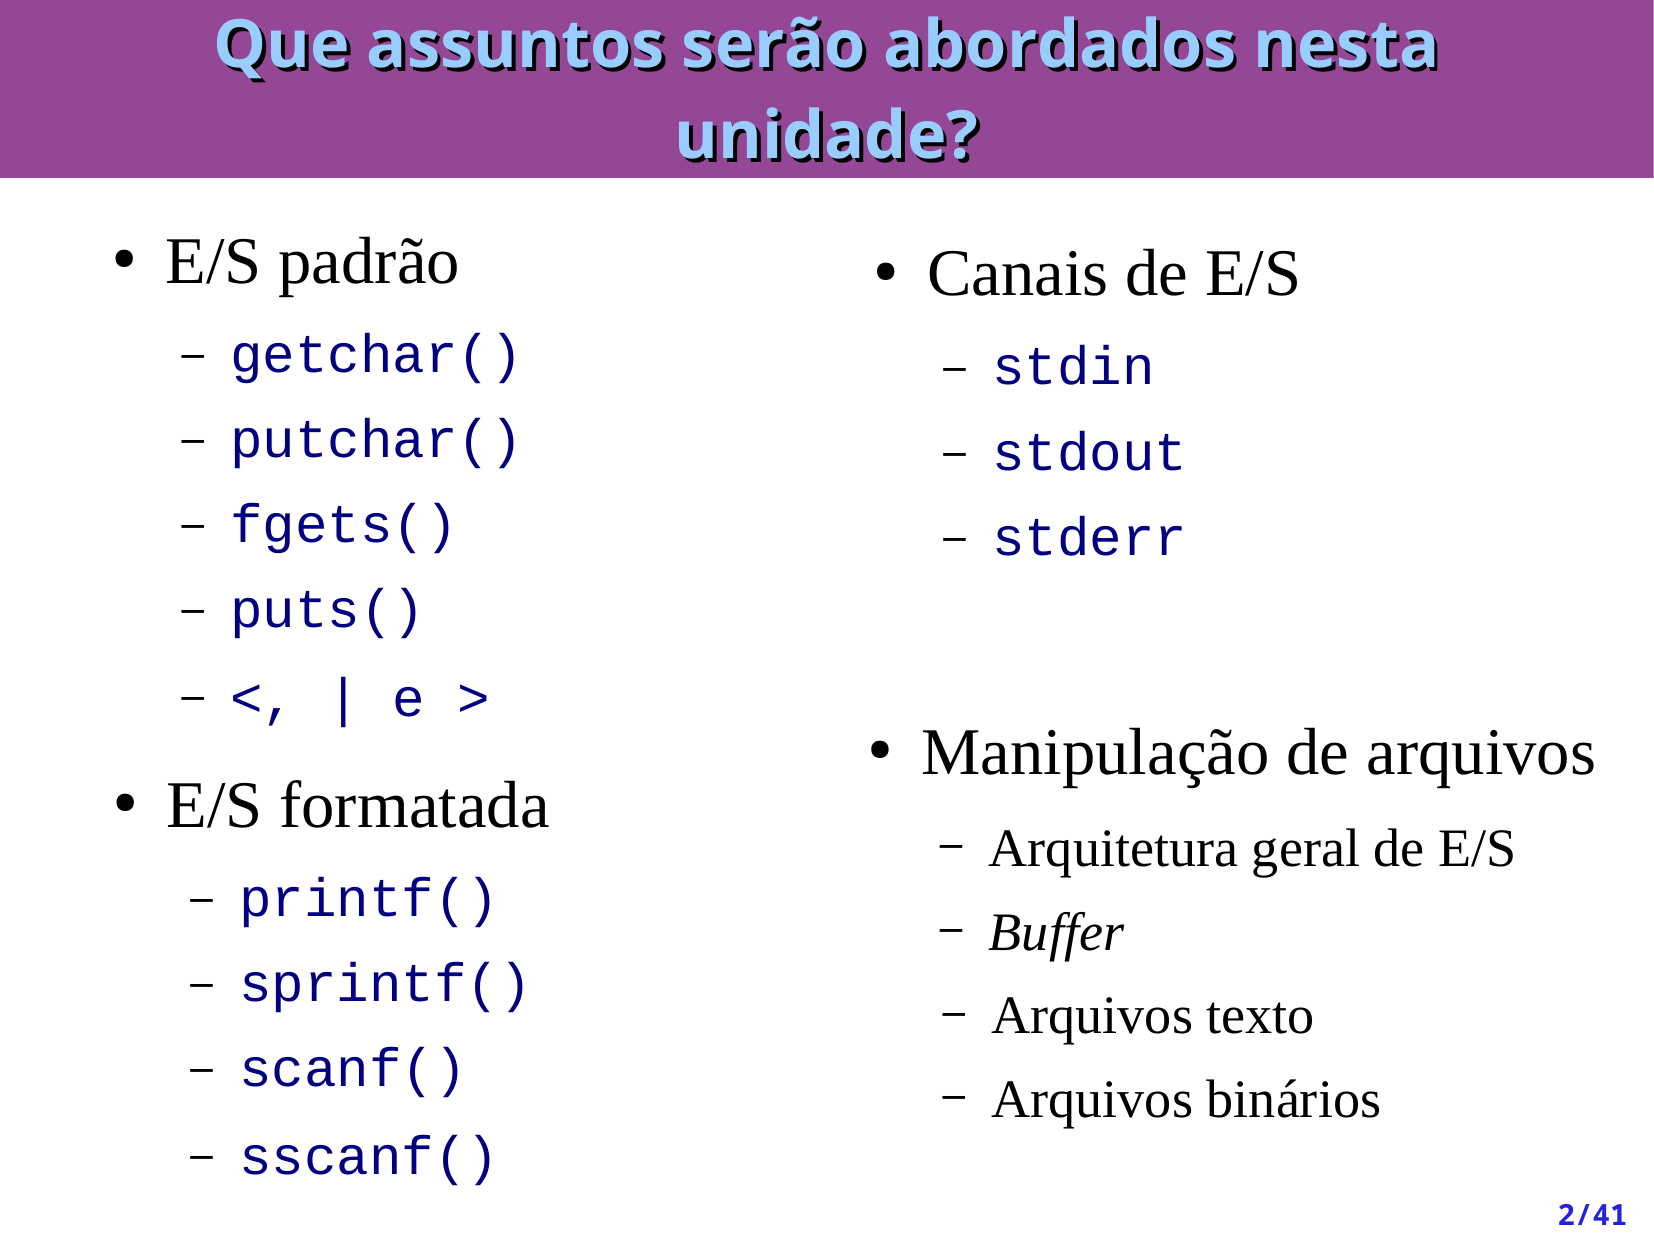

# Que assuntos serão abordados nesta unidade?
E/S padrão
getchar()
putchar()
fgets()
puts()
<, | e >
Canais de E/S
stdin
stdout
stderr
Manipulação de arquivos
Arquitetura geral de E/S
Buffer
Arquivos texto
Arquivos binários
E/S formatada
printf()
sprintf()
scanf()
sscanf()
2